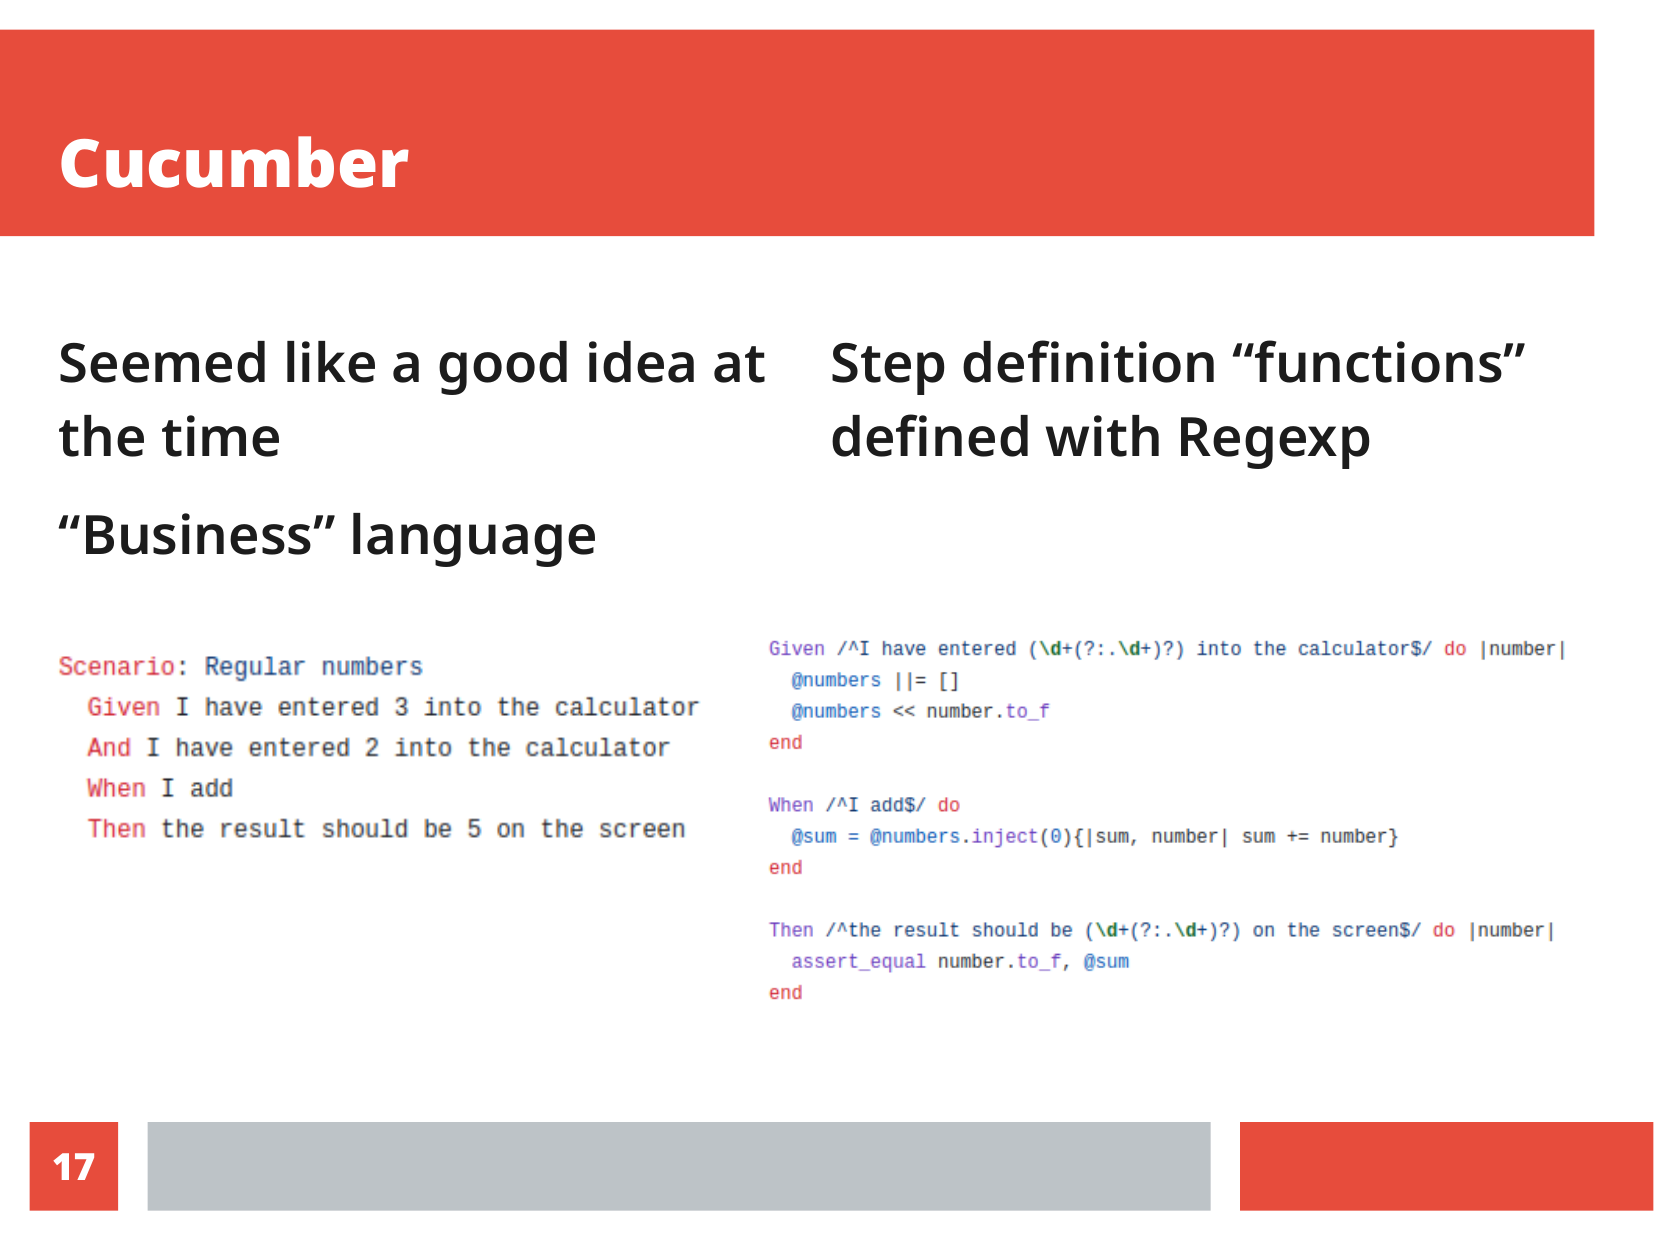

# Cucumber
Seemed like a good idea at the time
“Business” language
Step definition “functions” defined with Regexp
17